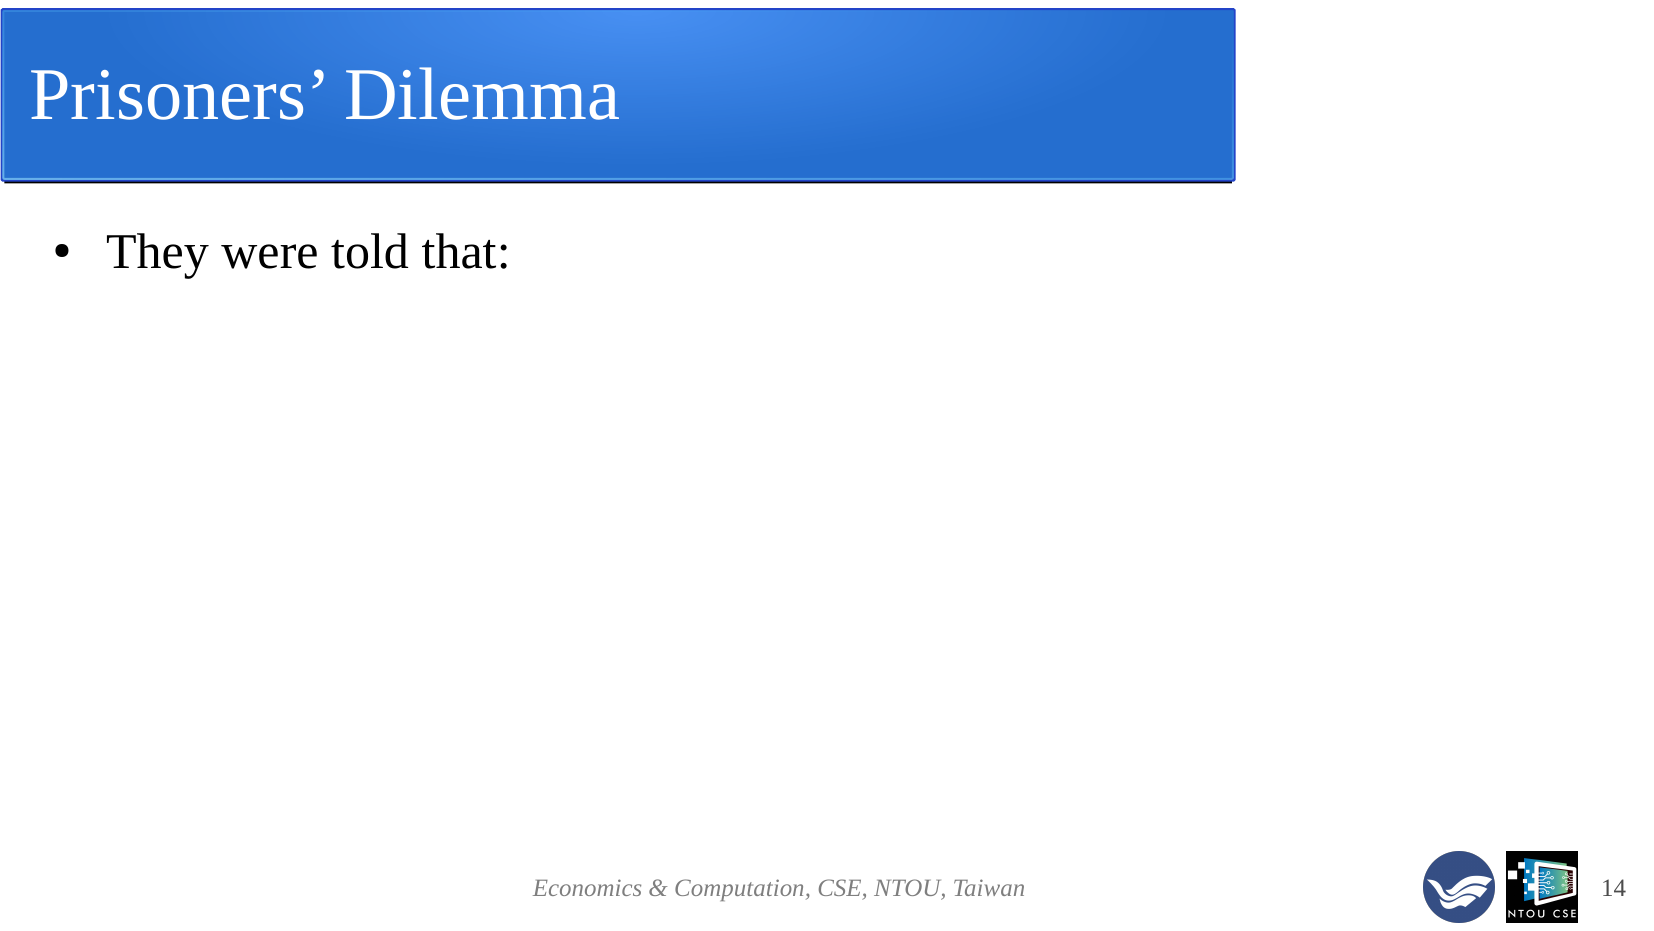

# Prisoners’ Dilemma
They were told that:
Economics & Computation, CSE, NTOU, Taiwan
14